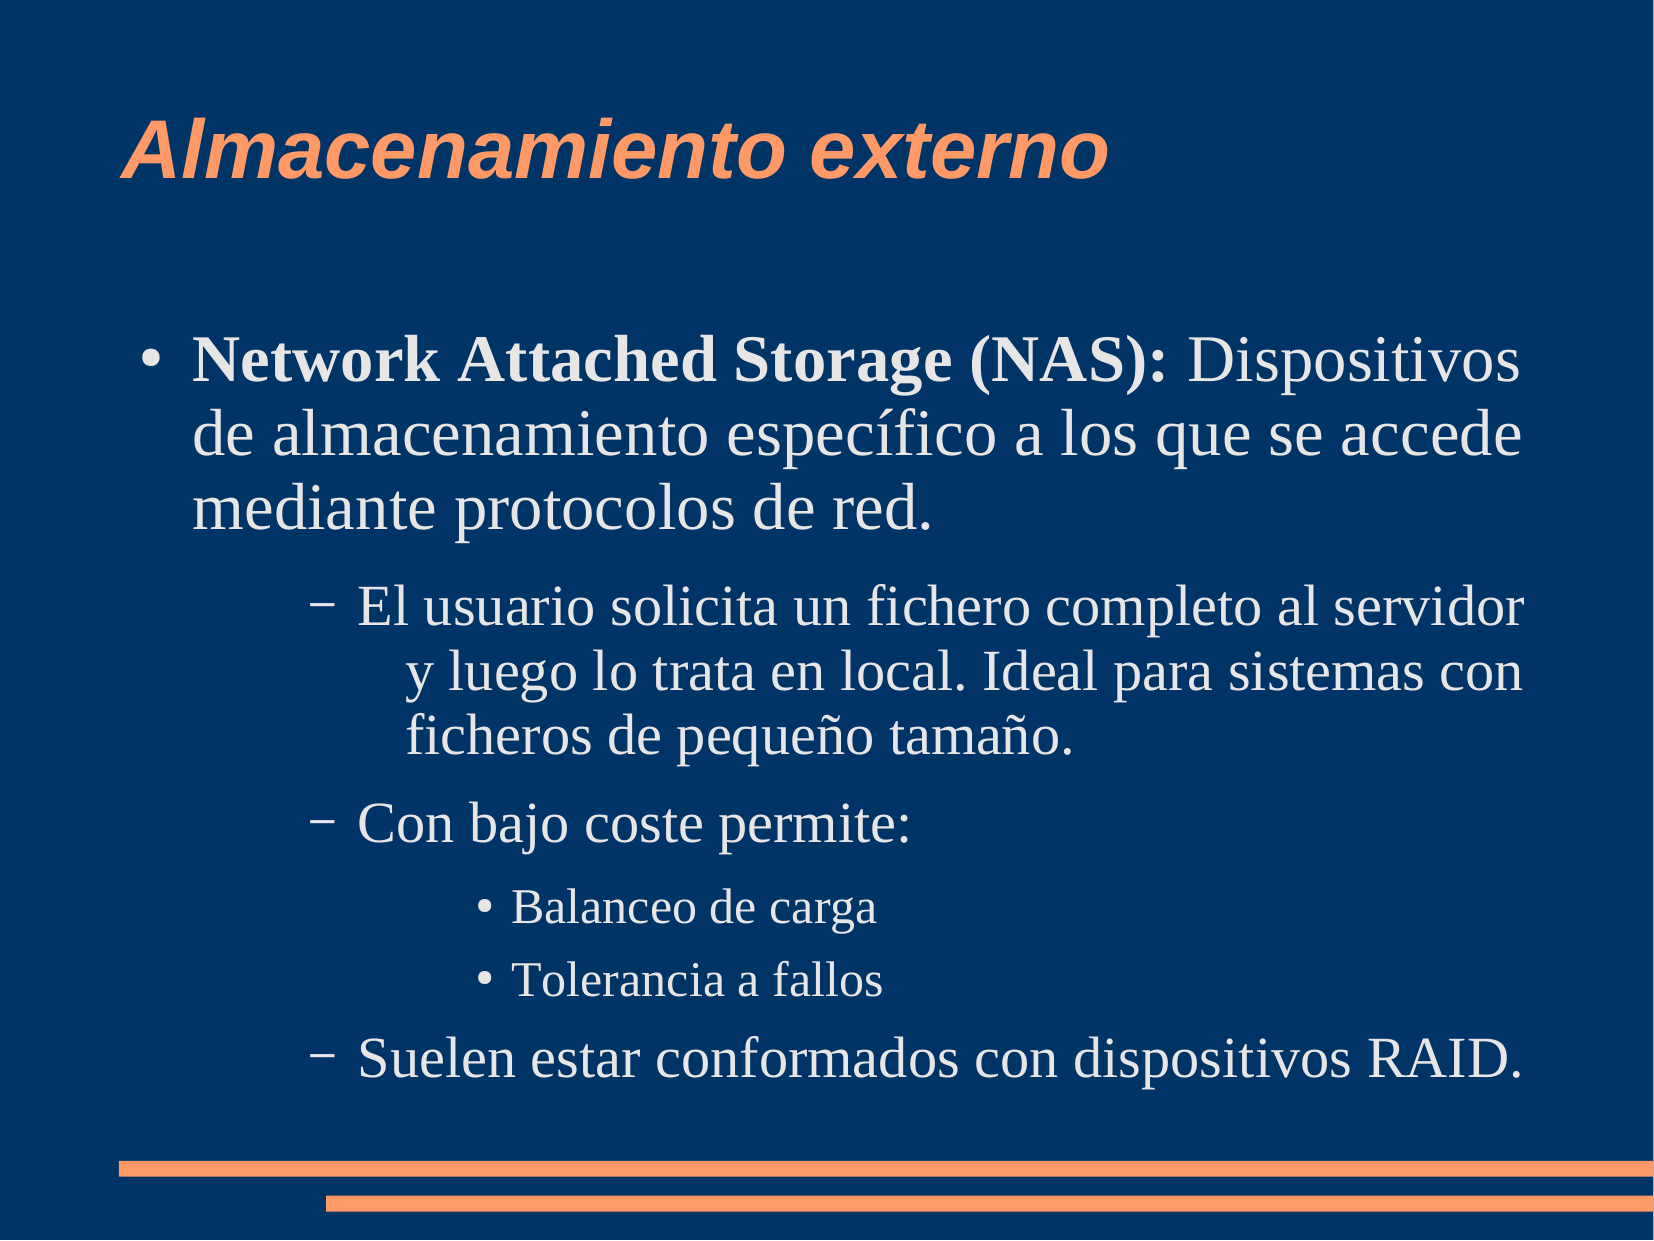

# Almacenamiento externo
Network Attached Storage (NAS): Dispositivos de almacenamiento específico a los que se accede mediante protocolos de red.
El usuario solicita un fichero completo al servidor y luego lo trata en local. Ideal para sistemas con ficheros de pequeño tamaño.
Con bajo coste permite:
Balanceo de carga
Tolerancia a fallos
Suelen estar conformados con dispositivos RAID.